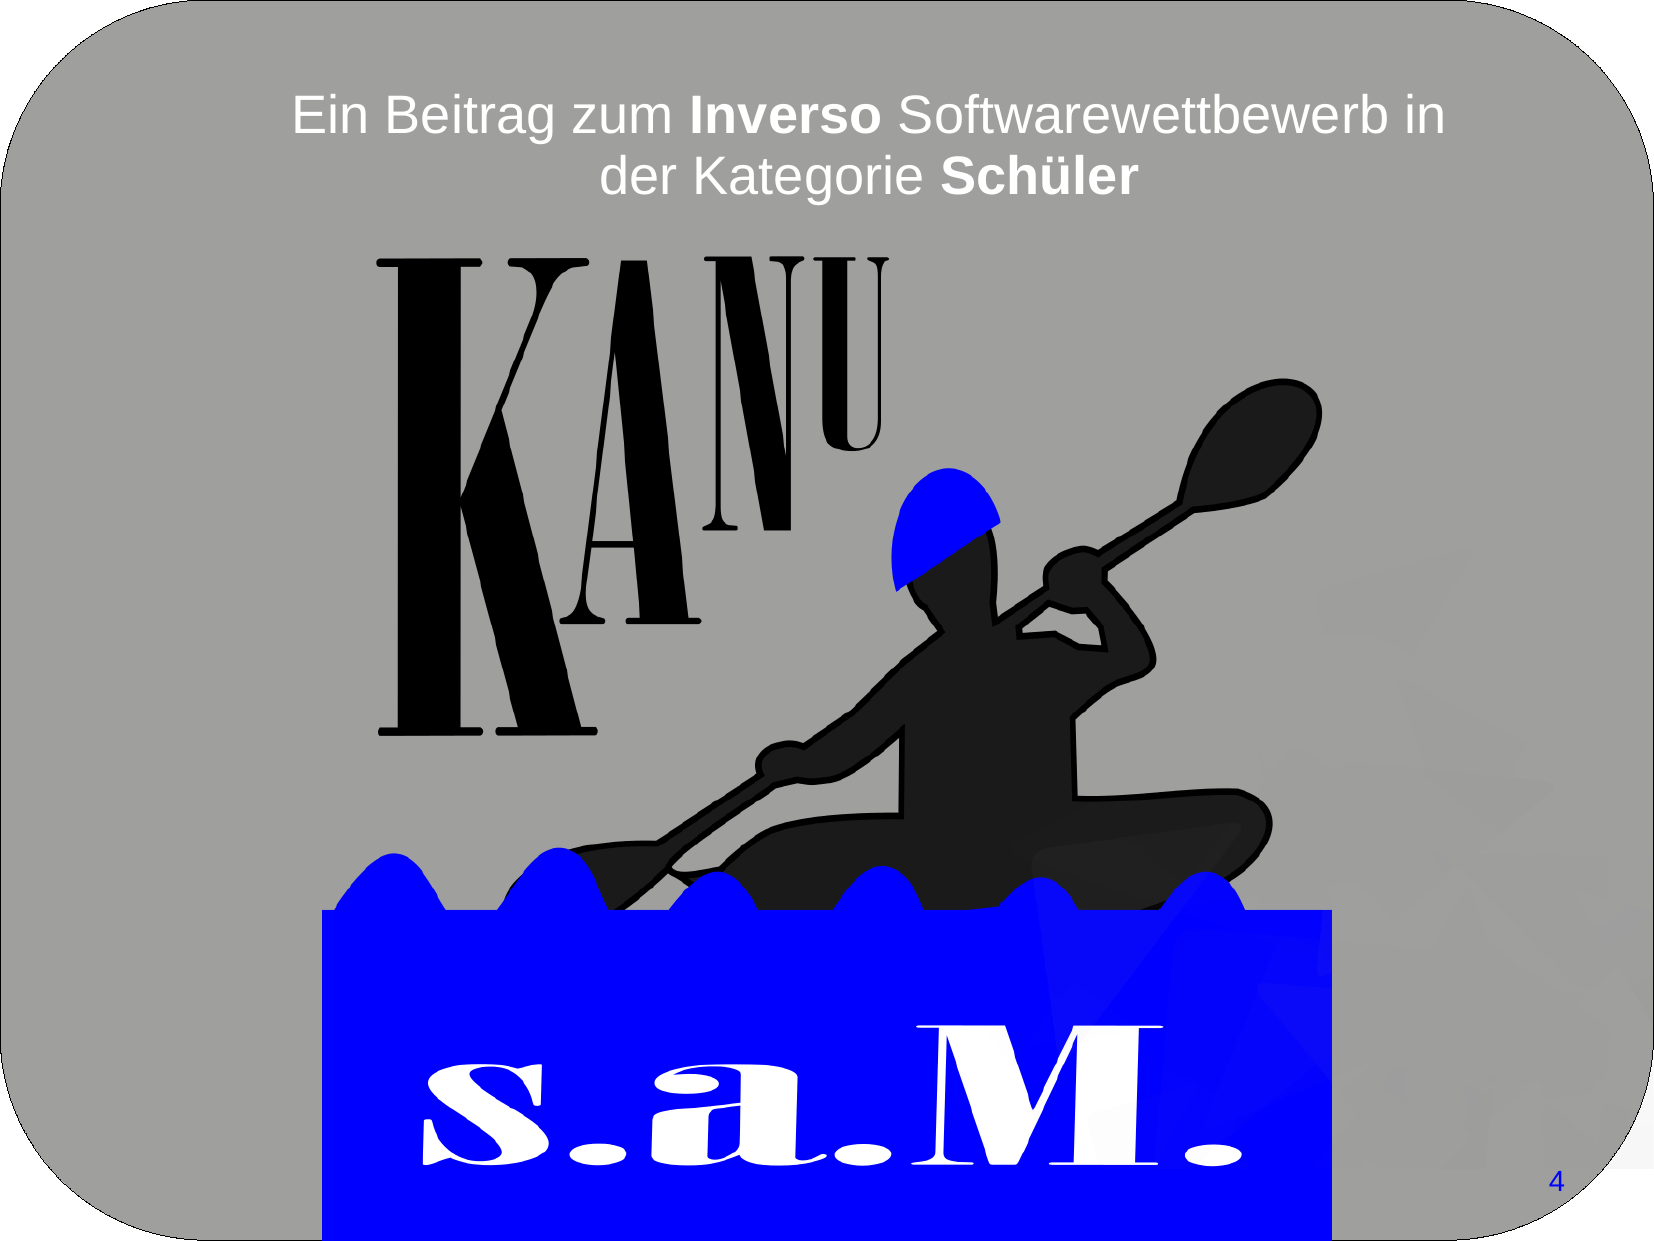

# Ein Beitrag zum Inverso Softwarewettbewerb in der Kategorie Schüler
4